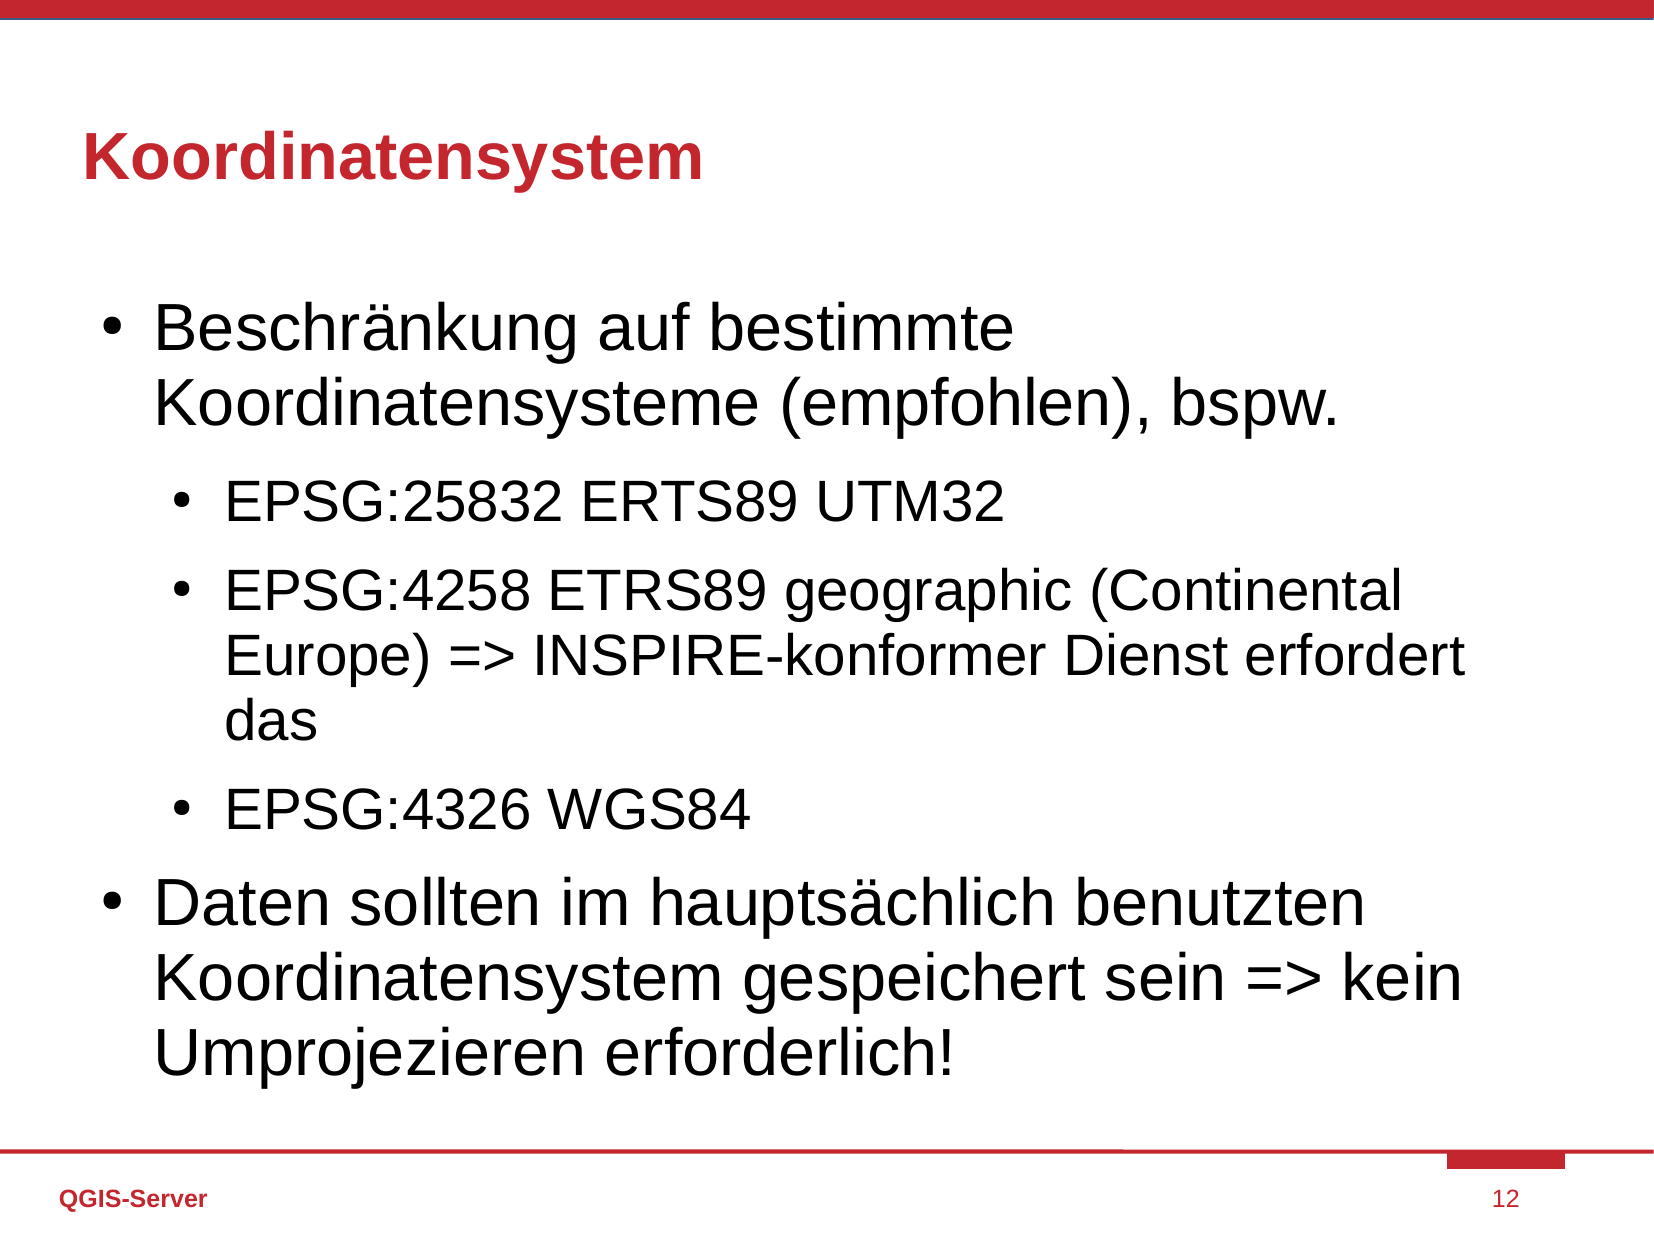

# Koordinatensystem
Beschränkung auf bestimmte Koordinatensysteme (empfohlen), bspw.
EPSG:25832 ERTS89 UTM32
EPSG:4258 ETRS89 geographic (Continental Europe) => INSPIRE-konformer Dienst erfordert das
EPSG:4326 WGS84
Daten sollten im hauptsächlich benutzten Koordinatensystem gespeichert sein => kein Umprojezieren erforderlich!
QGIS-Server